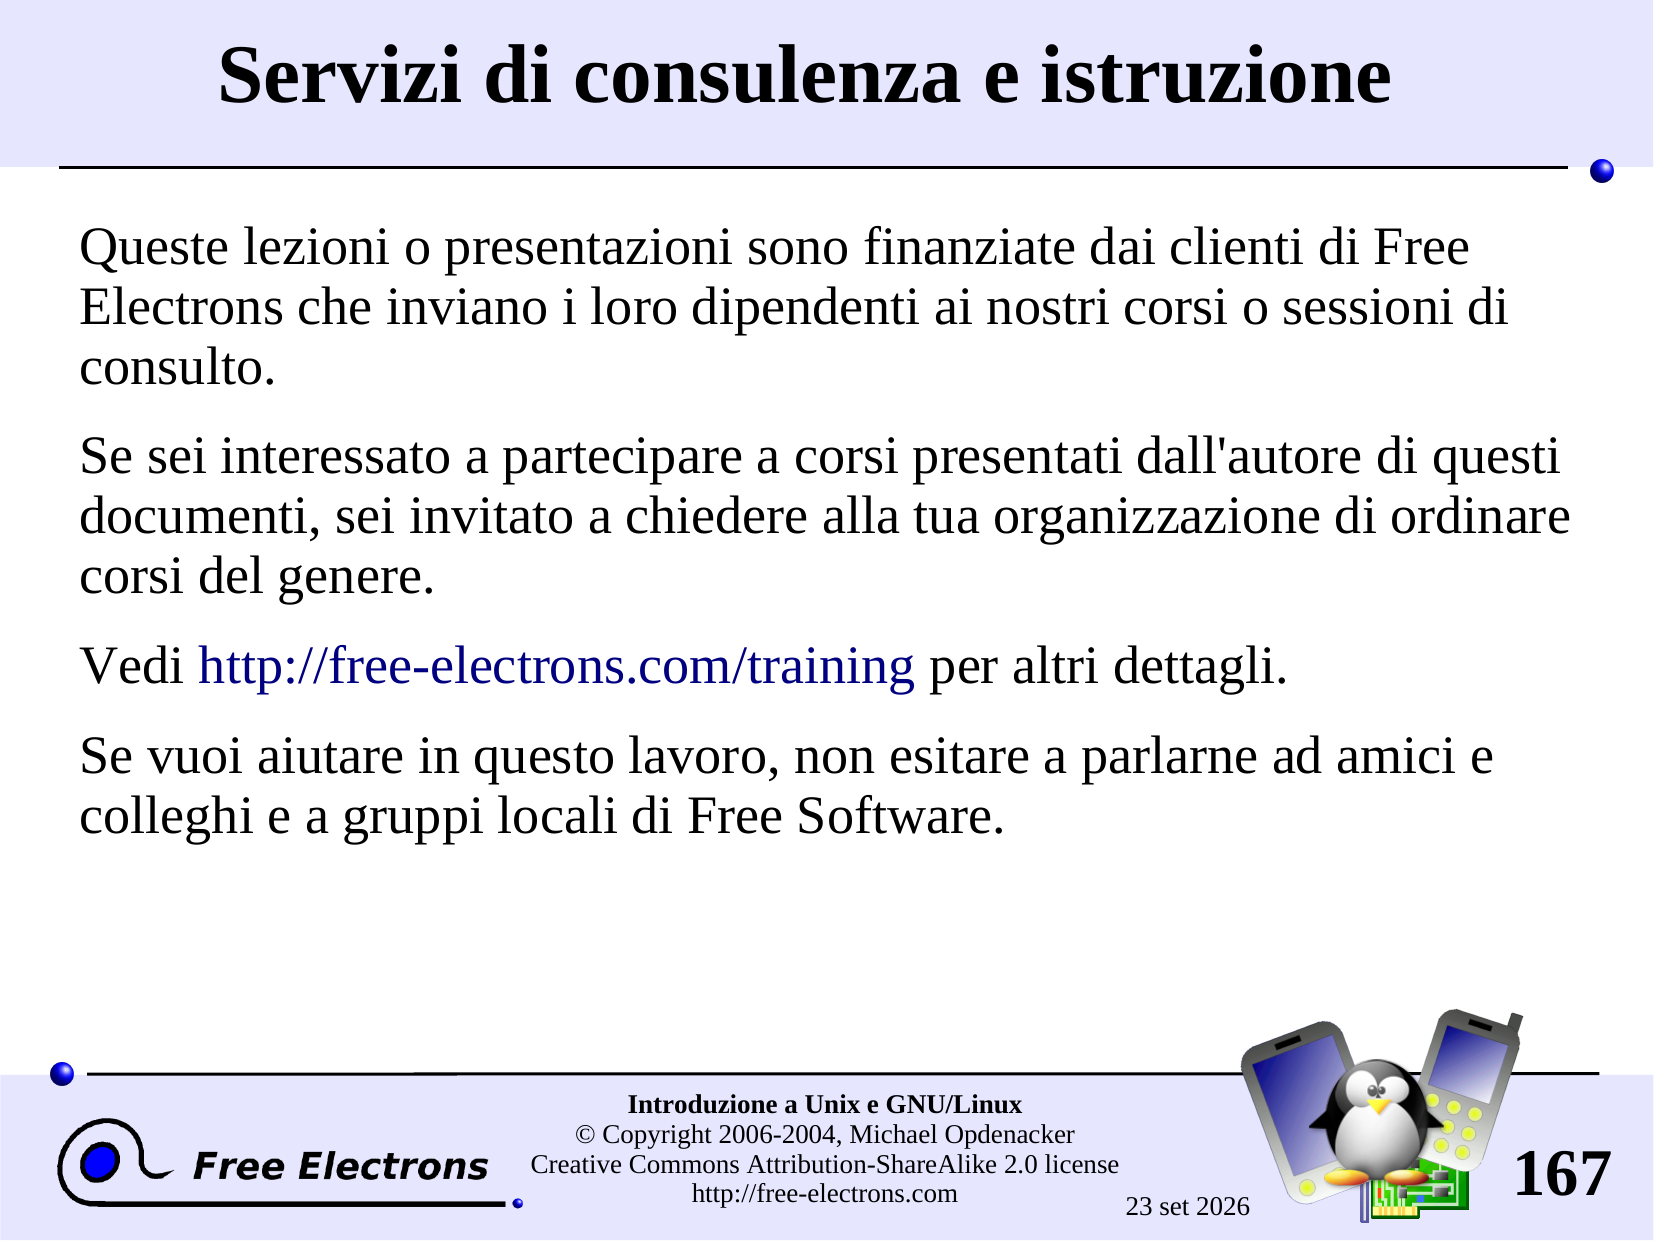

# Servizi di consulenza e istruzione
Queste lezioni o presentazioni sono finanziate dai clienti di Free Electrons che inviano i loro dipendenti ai nostri corsi o sessioni di consulto.
Se sei interessato a partecipare a corsi presentati dall'autore di questi documenti, sei invitato a chiedere alla tua organizzazione di ordinare corsi del genere.
Vedi http://free-electrons.com/training per altri dettagli.
Se vuoi aiutare in questo lavoro, non esitare a parlarne ad amici e colleghi e a gruppi locali di Free Software.